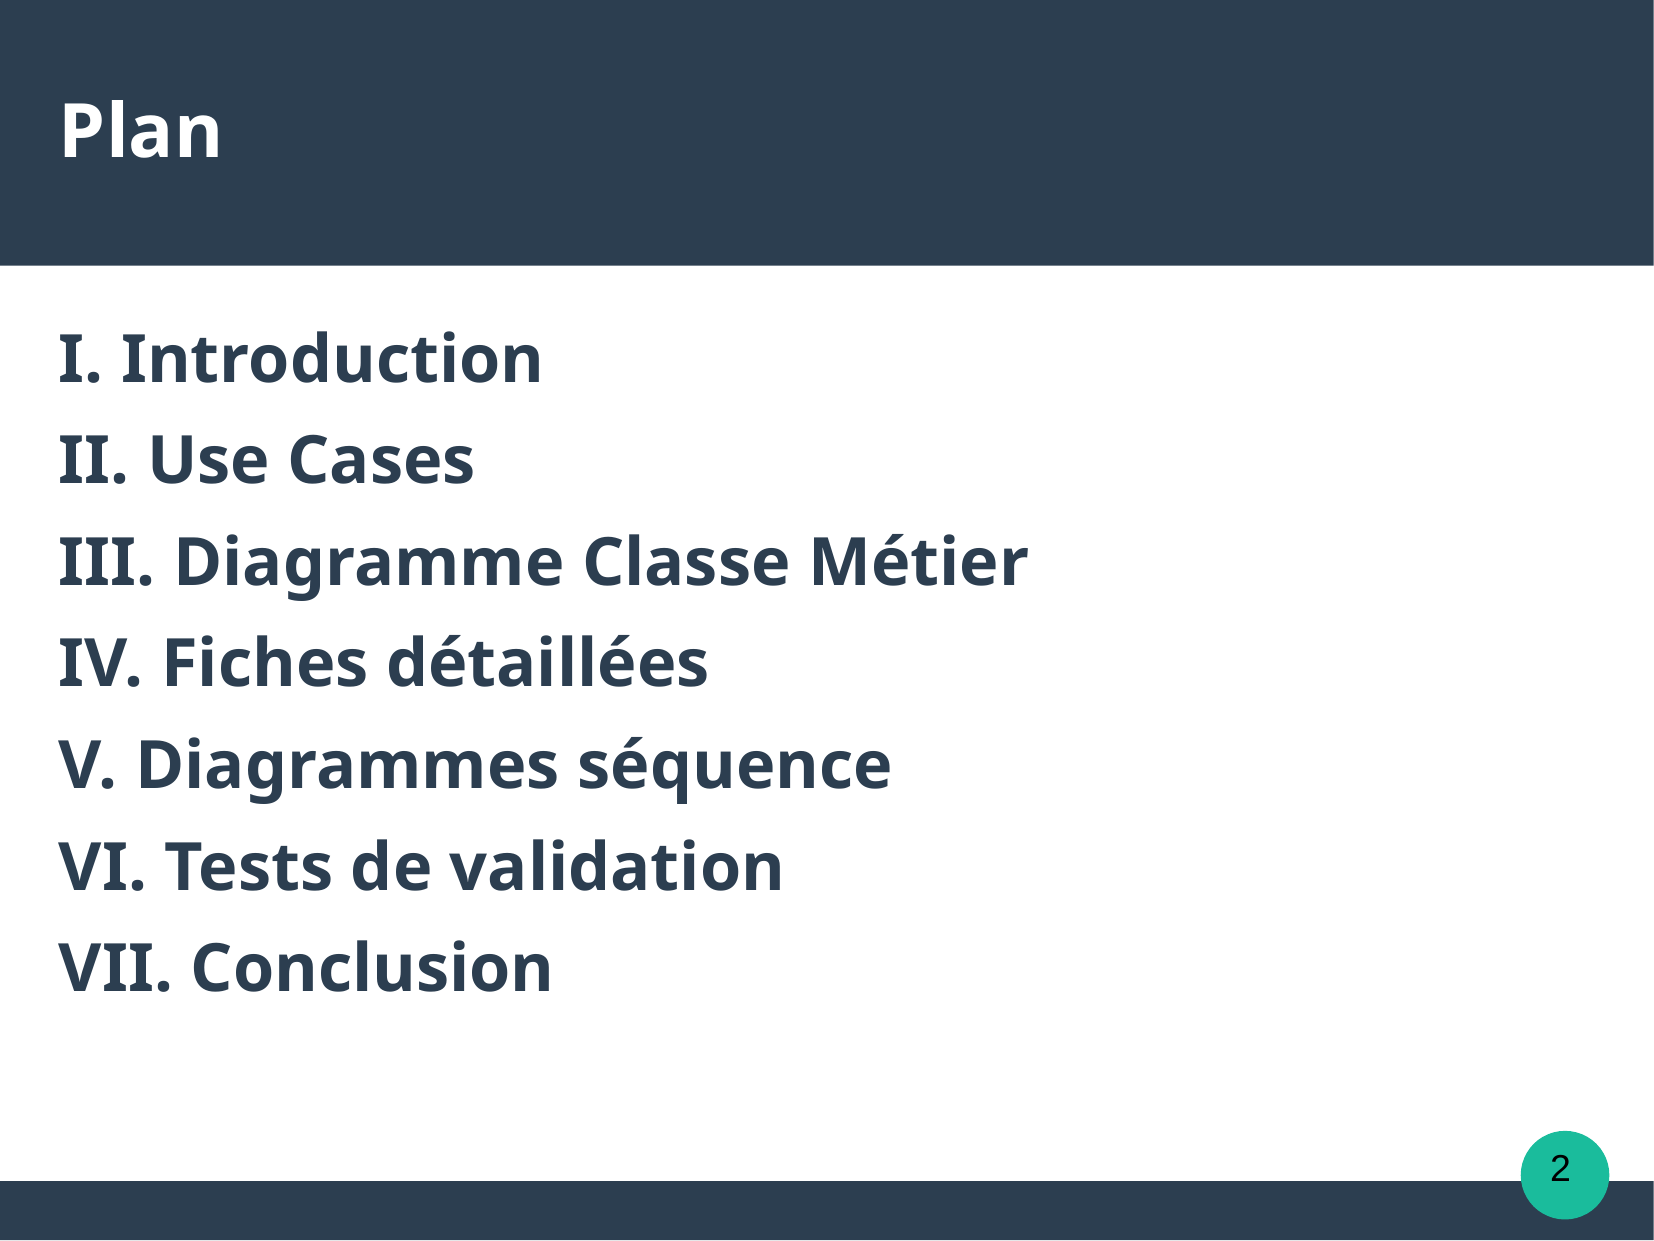

# Plan
 Introduction
 Use Cases
 Diagramme Classe Métier
 Fiches détaillées
 Diagrammes séquence
 Tests de validation
 Conclusion
2